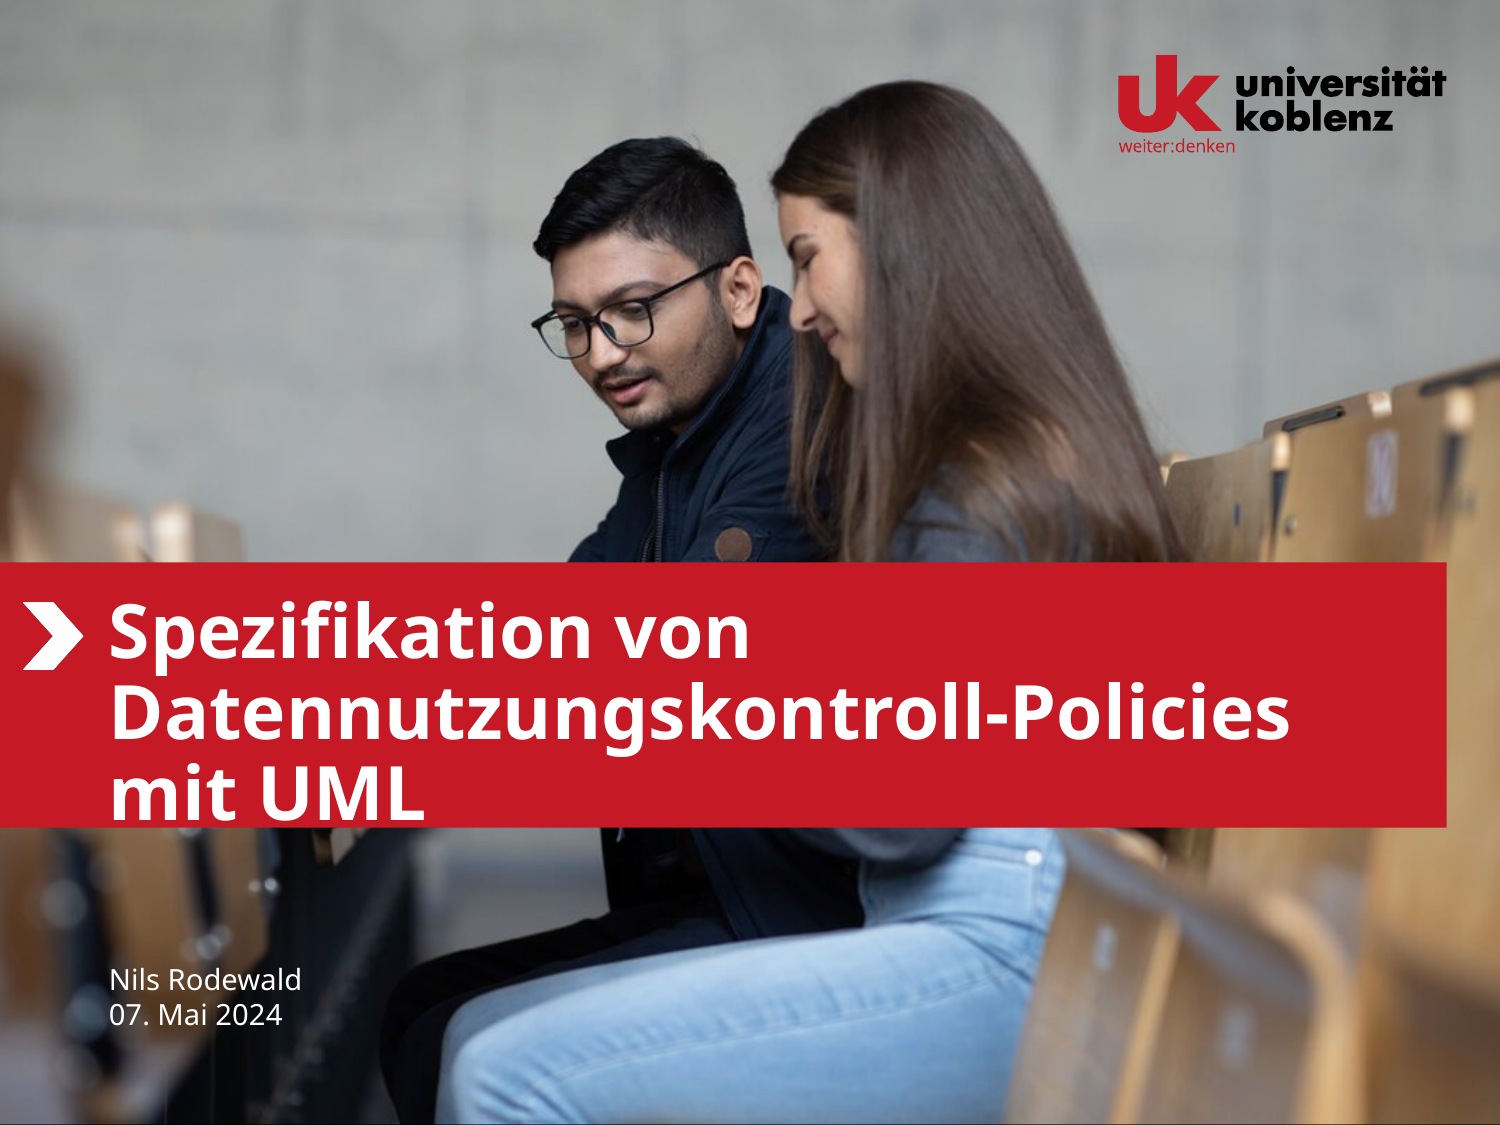

# Spezifikation von Datennutzungskontroll-Policies mit UML
Nils Rodewald
07. Mai 2024